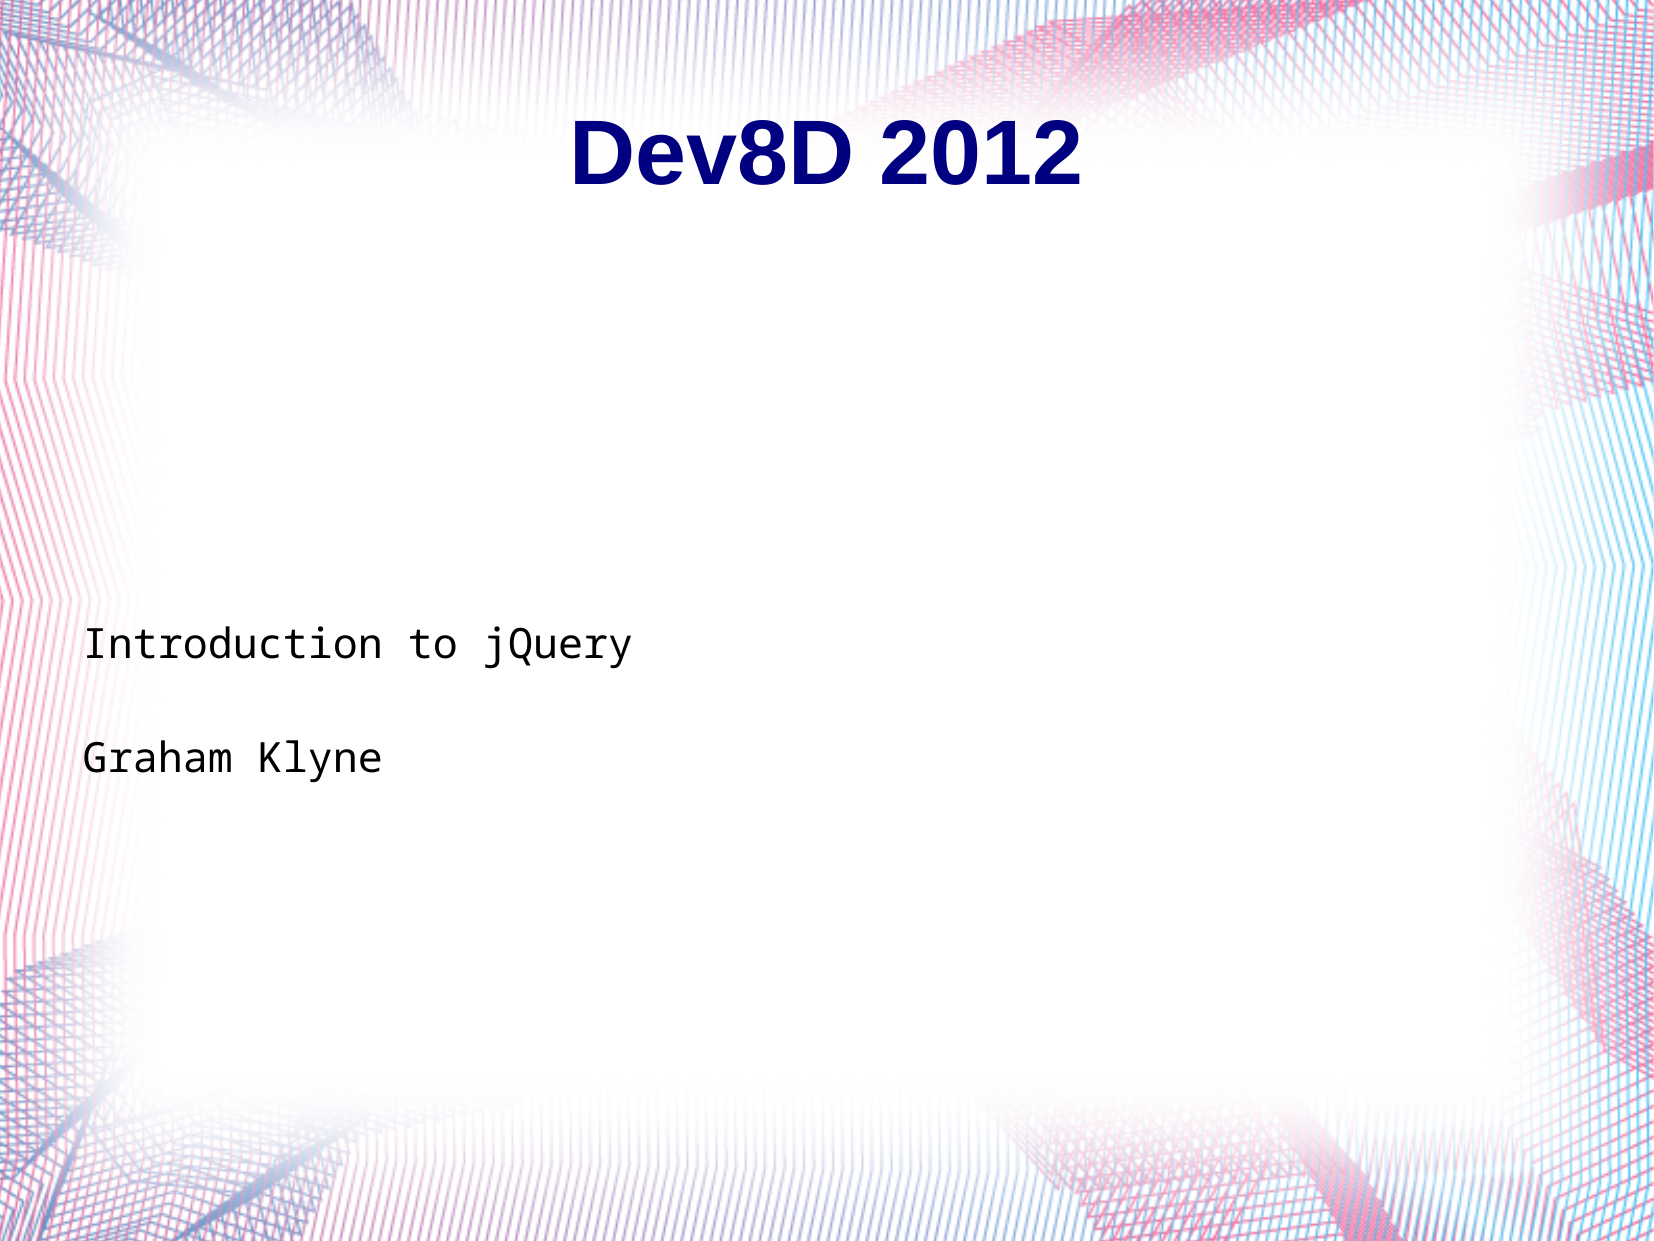

# Dev8D 2012
Introduction to jQuery
Graham Klyne